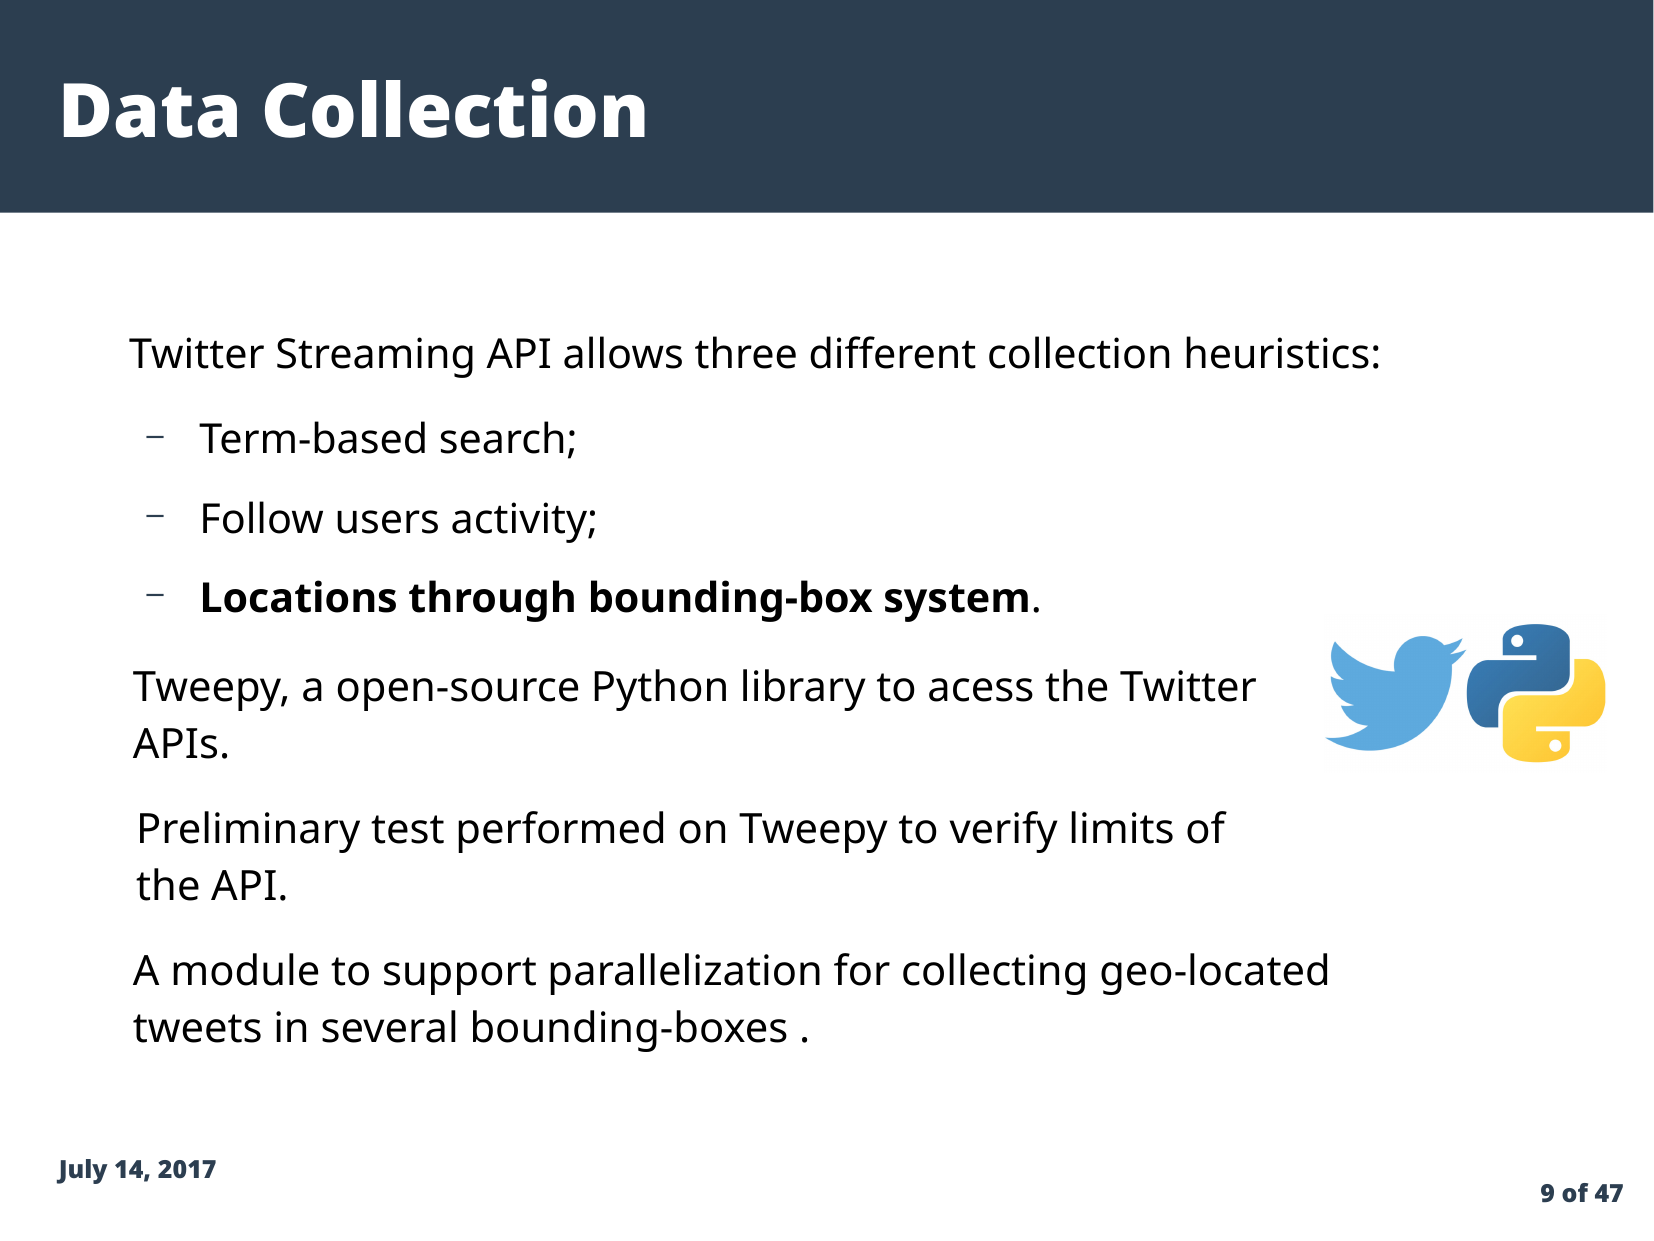

# Data Collection
Twitter Streaming API allows three different collection heuristics:
Term-based search;
Follow users activity;
Locations through bounding-box system.
Tweepy, a open-source Python library to acess the Twitter APIs.
Preliminary test performed on Tweepy to verify limits of the API.
A module to support parallelization for collecting geo-located tweets in several bounding-boxes .
July 14, 2017
9